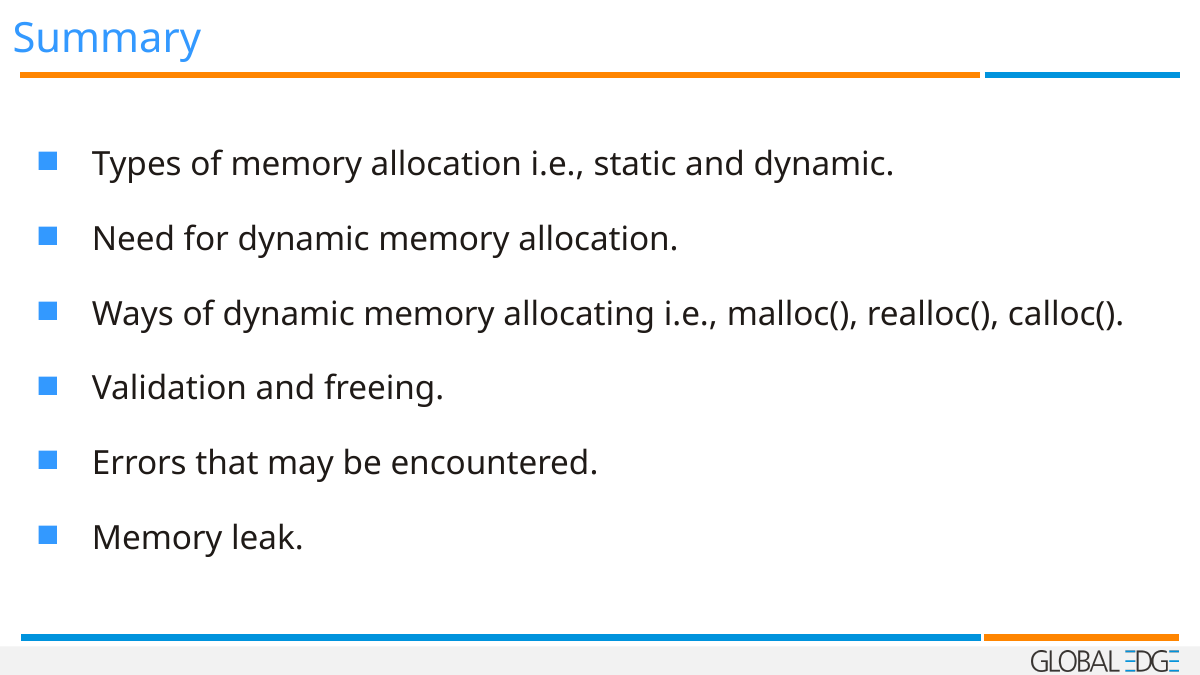

# Summary
Types of memory allocation i.e., static and dynamic.
Need for dynamic memory allocation.
Ways of dynamic memory allocating i.e., malloc(), realloc(), calloc().
Validation and freeing.
Errors that may be encountered.
Memory leak.